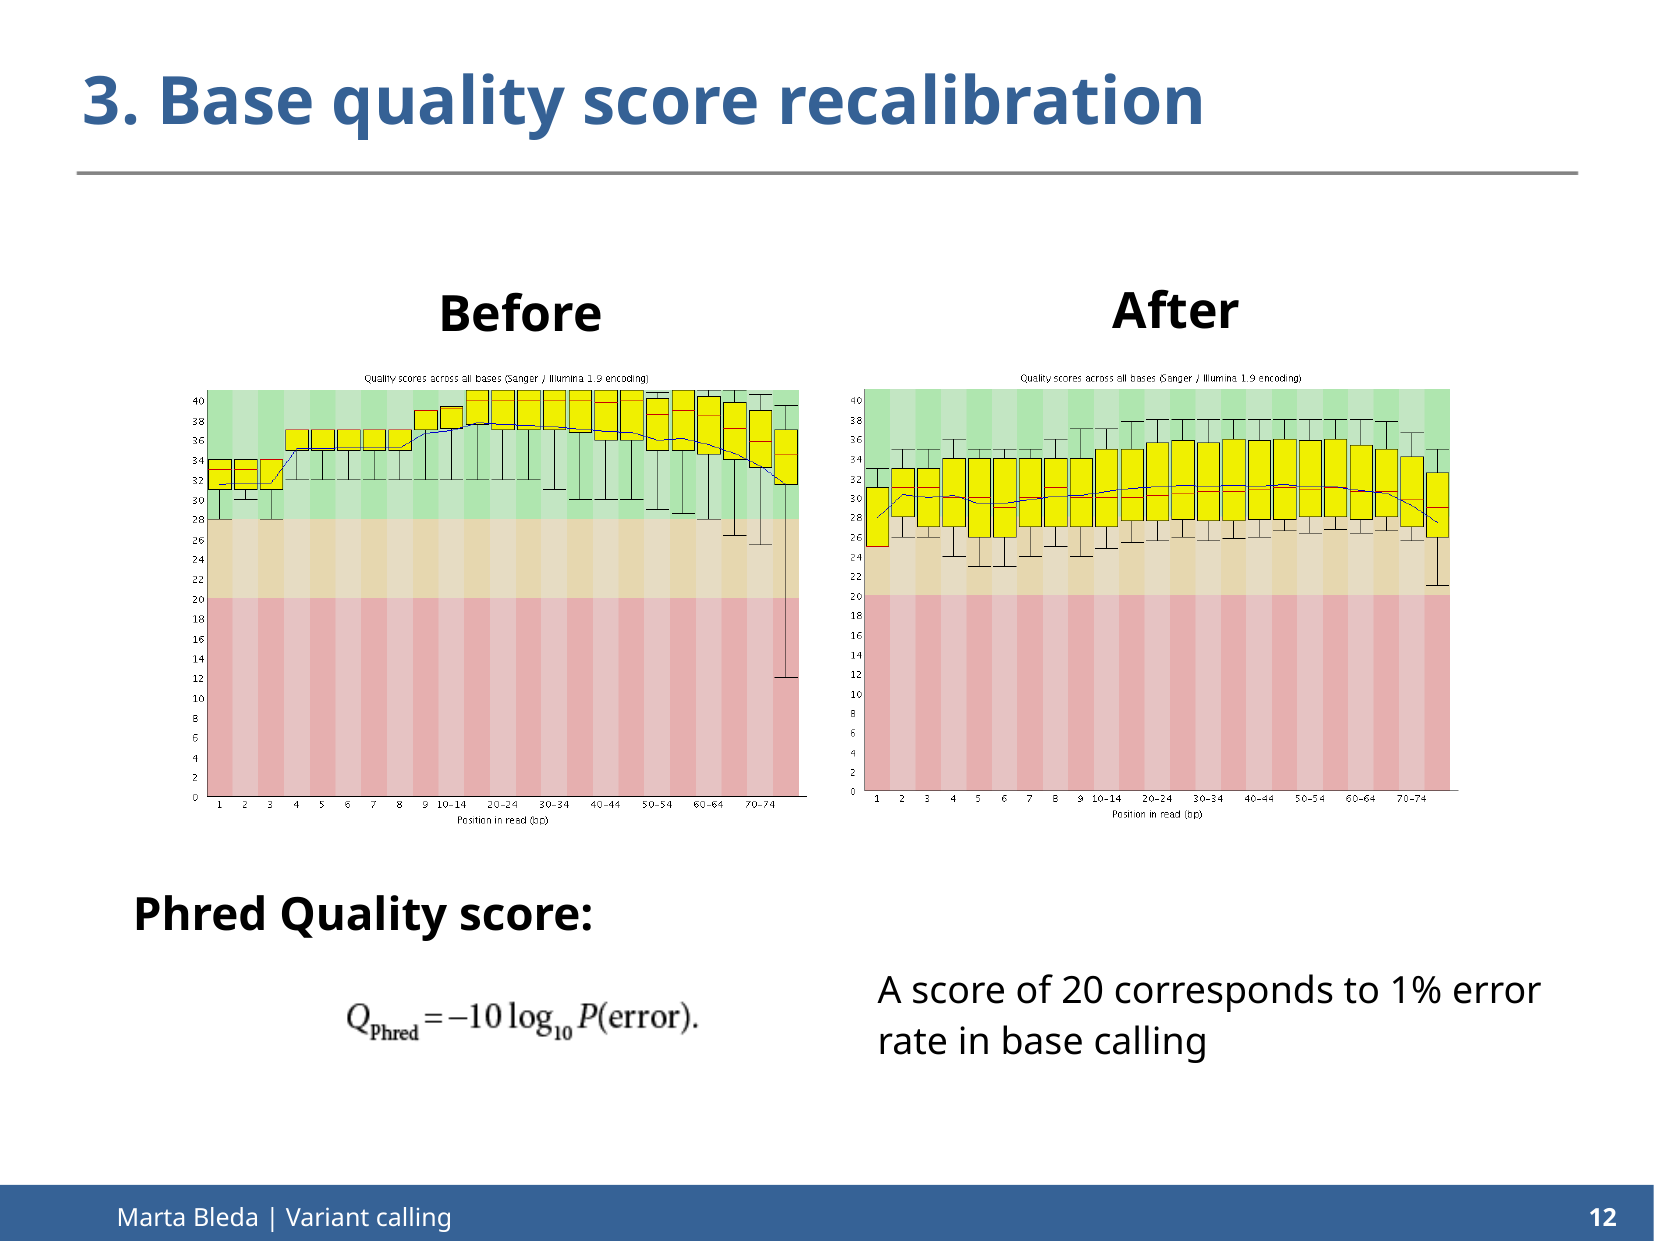

# 3. Base quality score recalibration
After
Before
Phred Quality score:
A score of 20 corresponds to 1% error rate in base calling
Marta Bleda | Variant calling
12